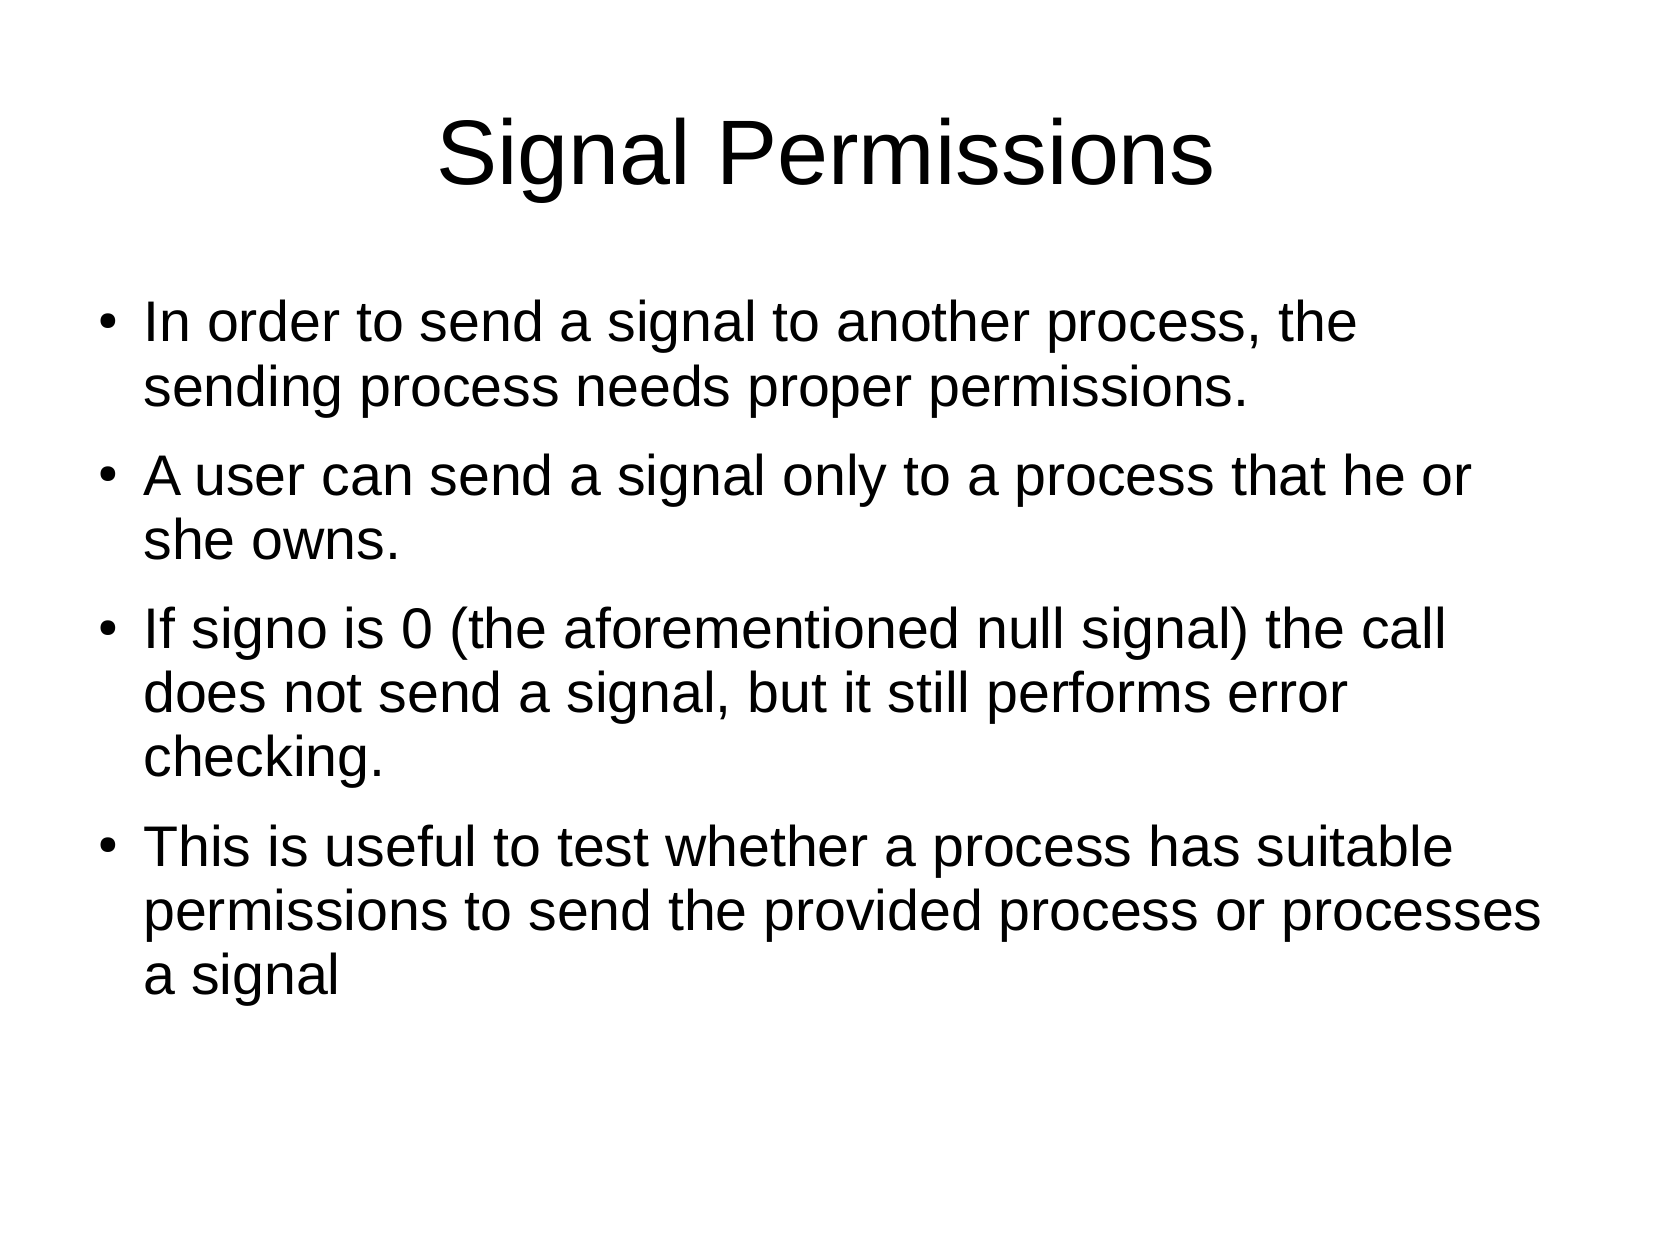

# Signal Permissions
In order to send a signal to another process, the sending process needs proper permissions.
A user can send a signal only to a process that he or she owns.
If signo is 0 (the aforementioned null signal) the call does not send a signal, but it still performs error checking.
This is useful to test whether a process has suitable permissions to send the provided process or processes a signal